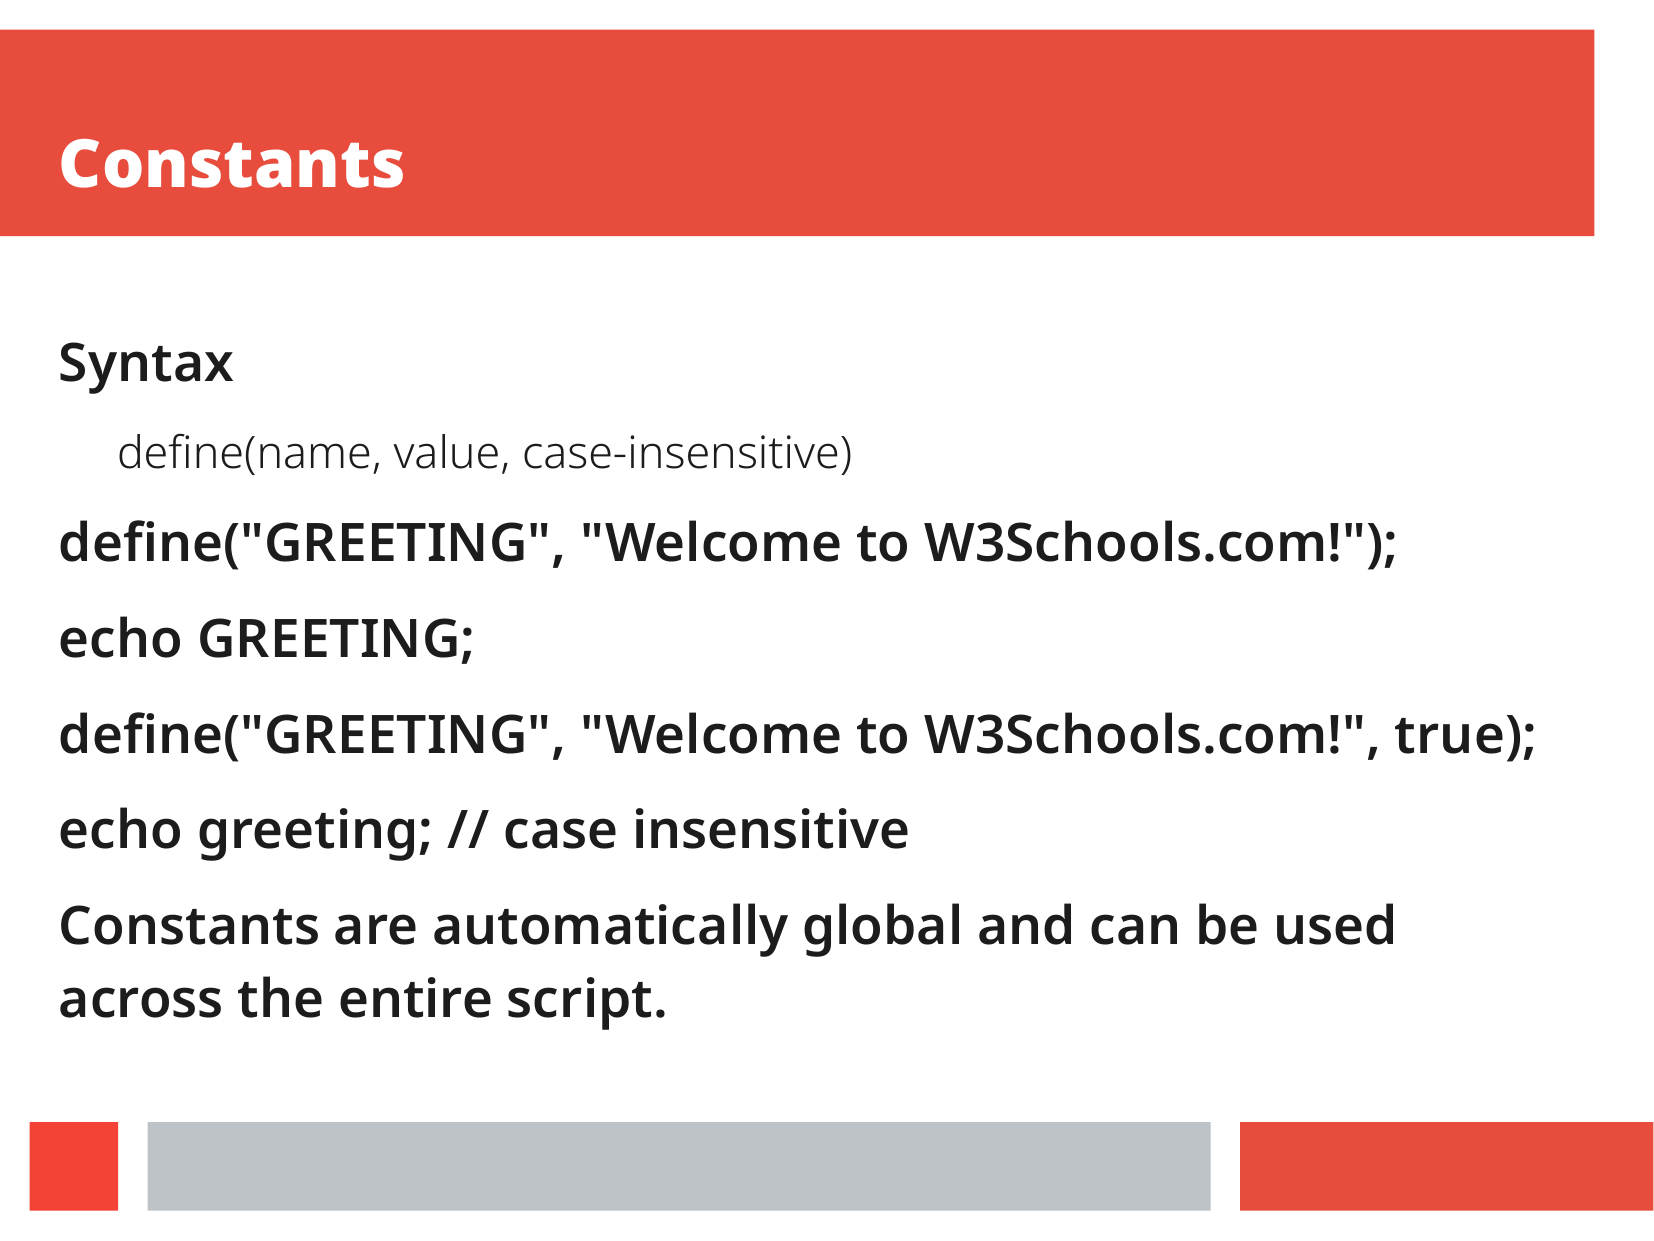

# Constants
Syntax
 define(name, value, case-insensitive)
define("GREETING", "Welcome to W3Schools.com!");
echo GREETING;
define("GREETING", "Welcome to W3Schools.com!", true);
echo greeting; // case insensitive
Constants are automatically global and can be used across the entire script.